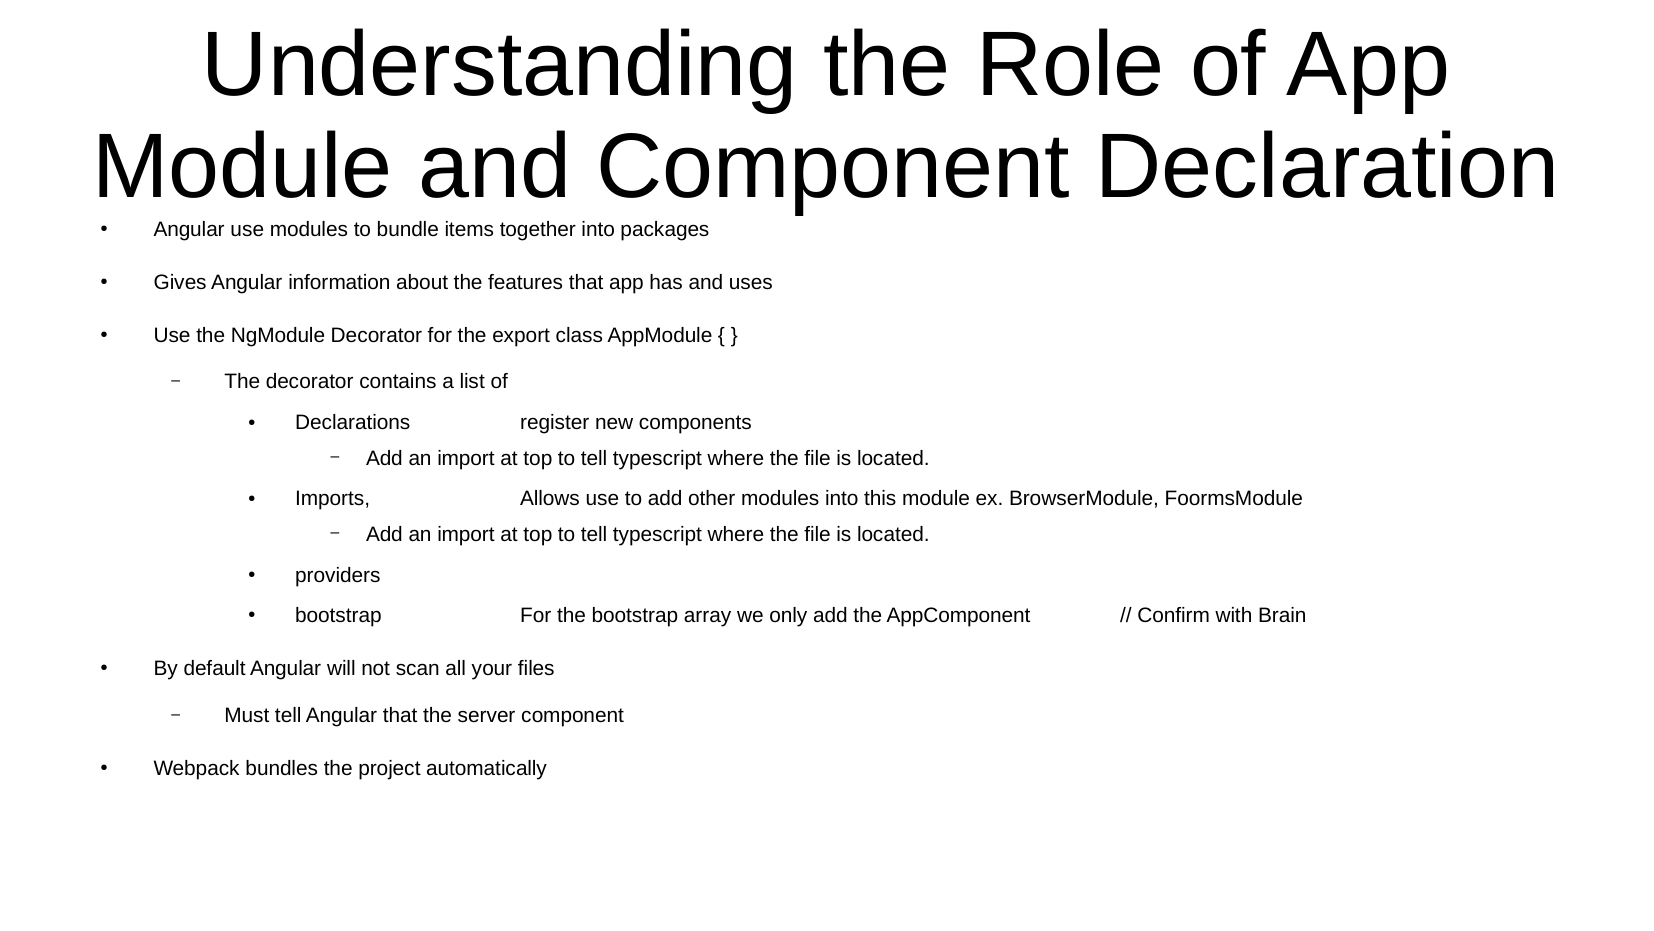

# Understanding the Role of App Module and Component Declaration
Angular use modules to bundle items together into packages
Gives Angular information about the features that app has and uses
Use the NgModule Decorator for the export class AppModule { }
The decorator contains a list of
Declarations		register new components
Add an import at top to tell typescript where the file is located.
Imports,		Allows use to add other modules into this module ex. BrowserModule, FoormsModule
Add an import at top to tell typescript where the file is located.
providers
bootstrap 		For the bootstrap array we only add the AppComponent 		// Confirm with Brain
By default Angular will not scan all your files
Must tell Angular that the server component
Webpack bundles the project automatically